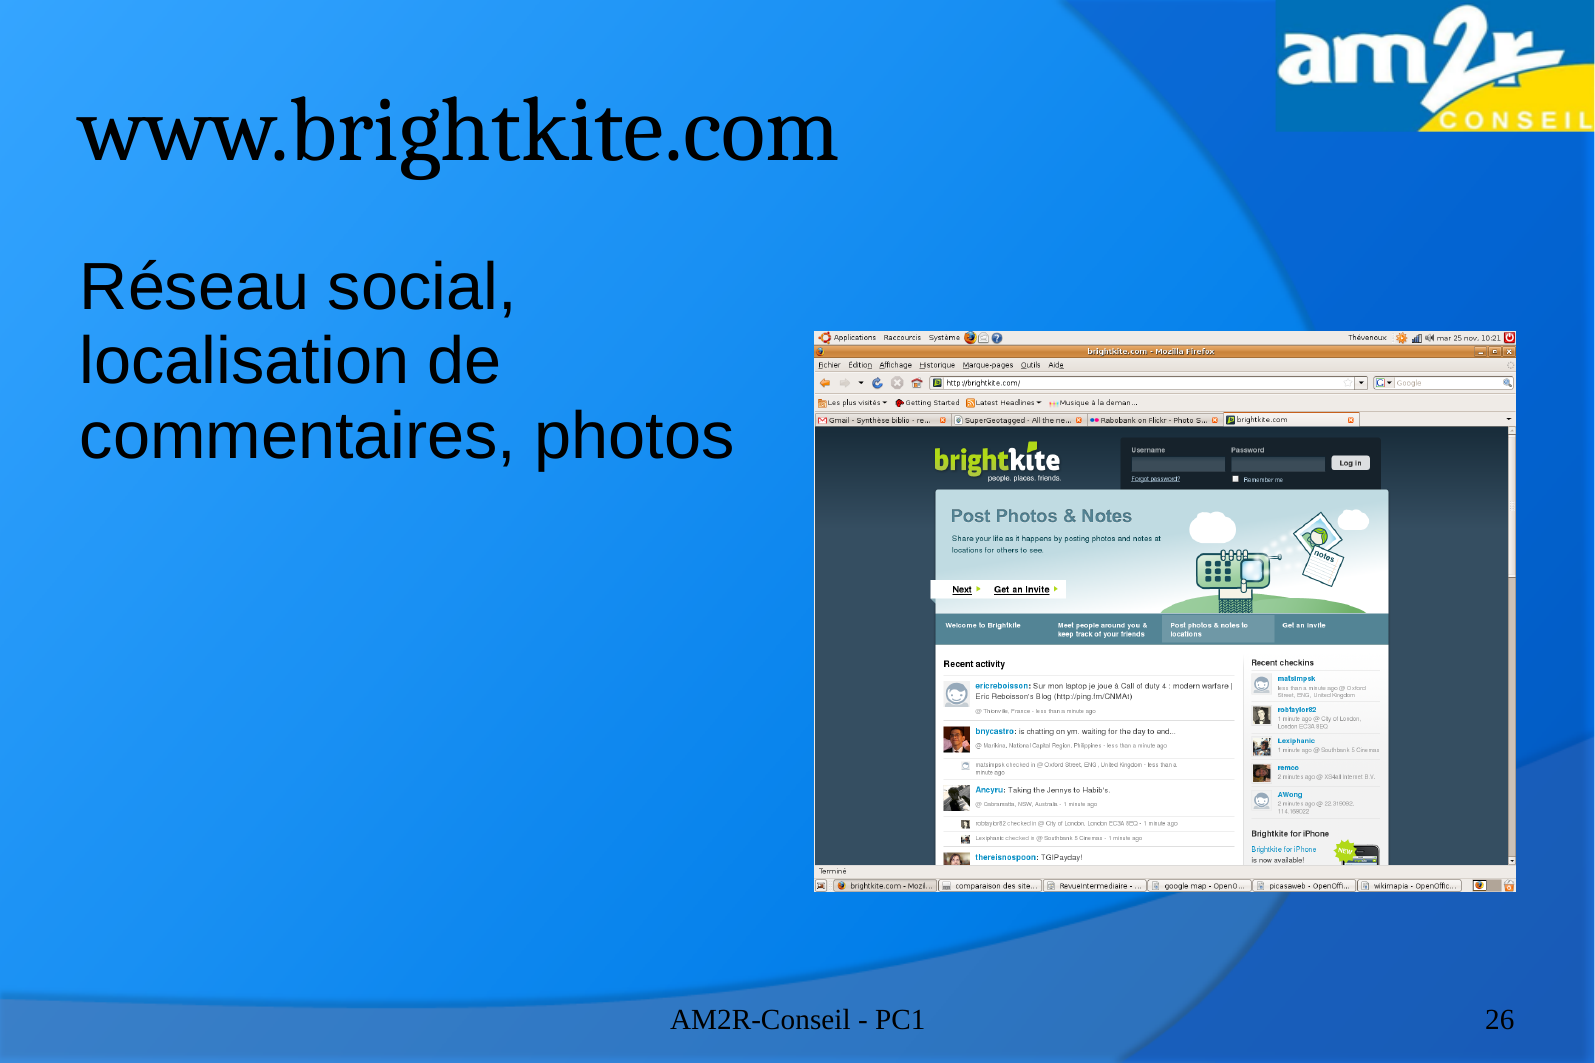

# www.brightkite.com
Réseau social, localisation de commentaires, photos
AM2R-Conseil - PC1
26